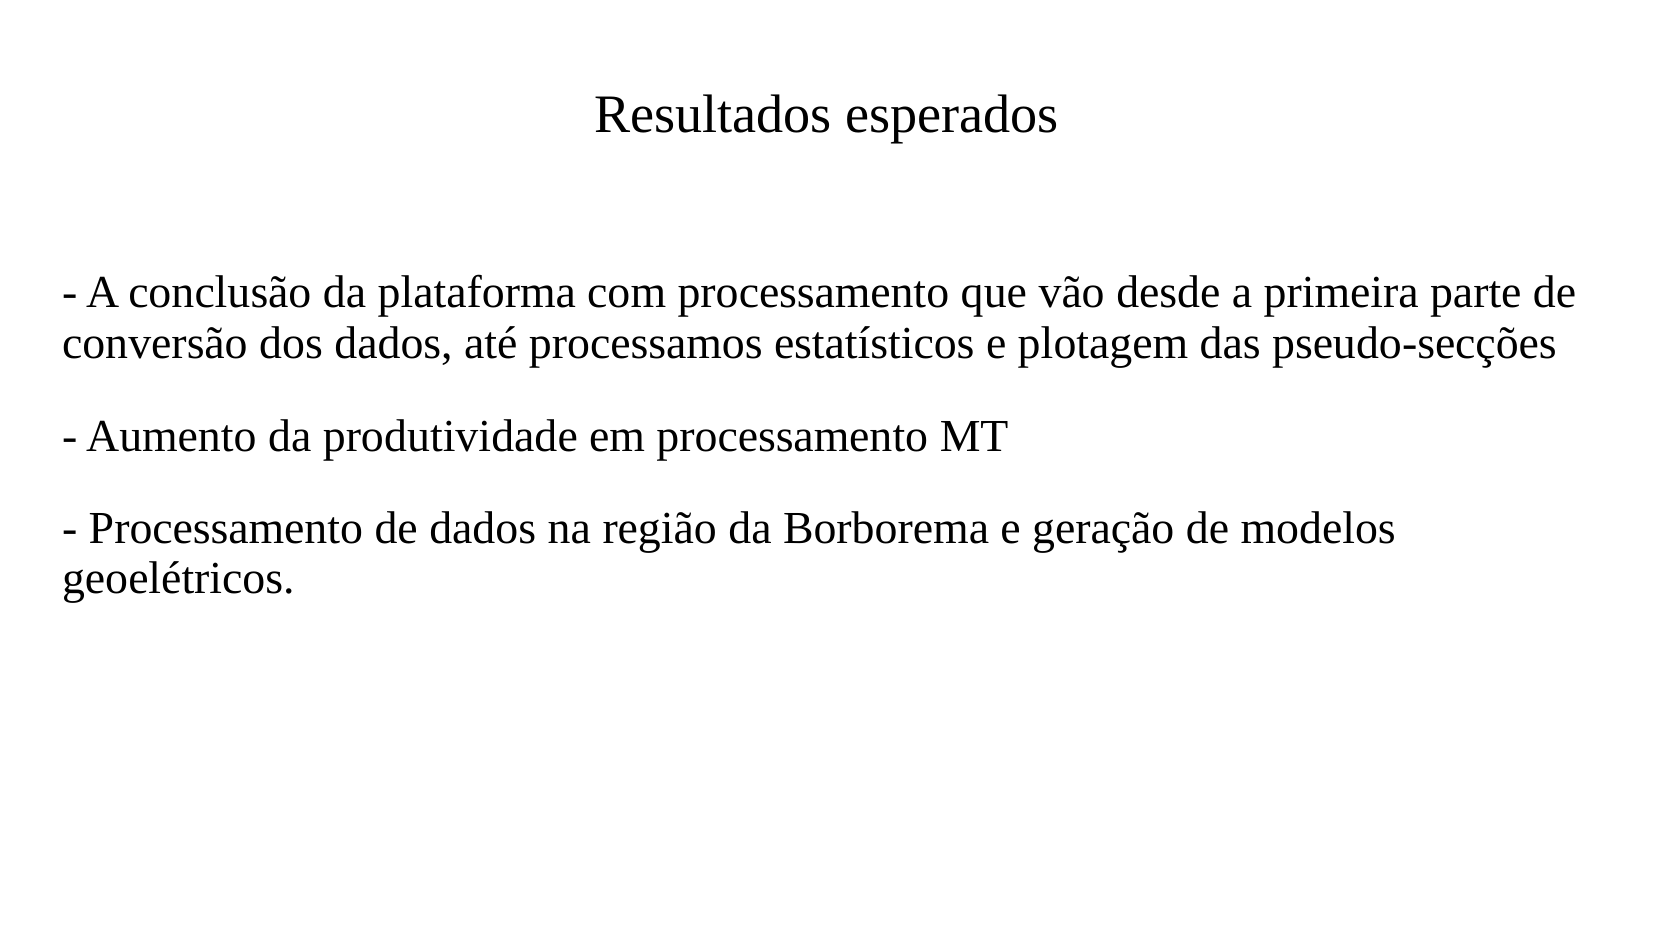

# Resultados esperados
- A conclusão da plataforma com processamento que vão desde a primeira parte de conversão dos dados, até processamos estatísticos e plotagem das pseudo-secções
- Aumento da produtividade em processamento MT
- Processamento de dados na região da Borborema e geração de modelos geoelétricos.